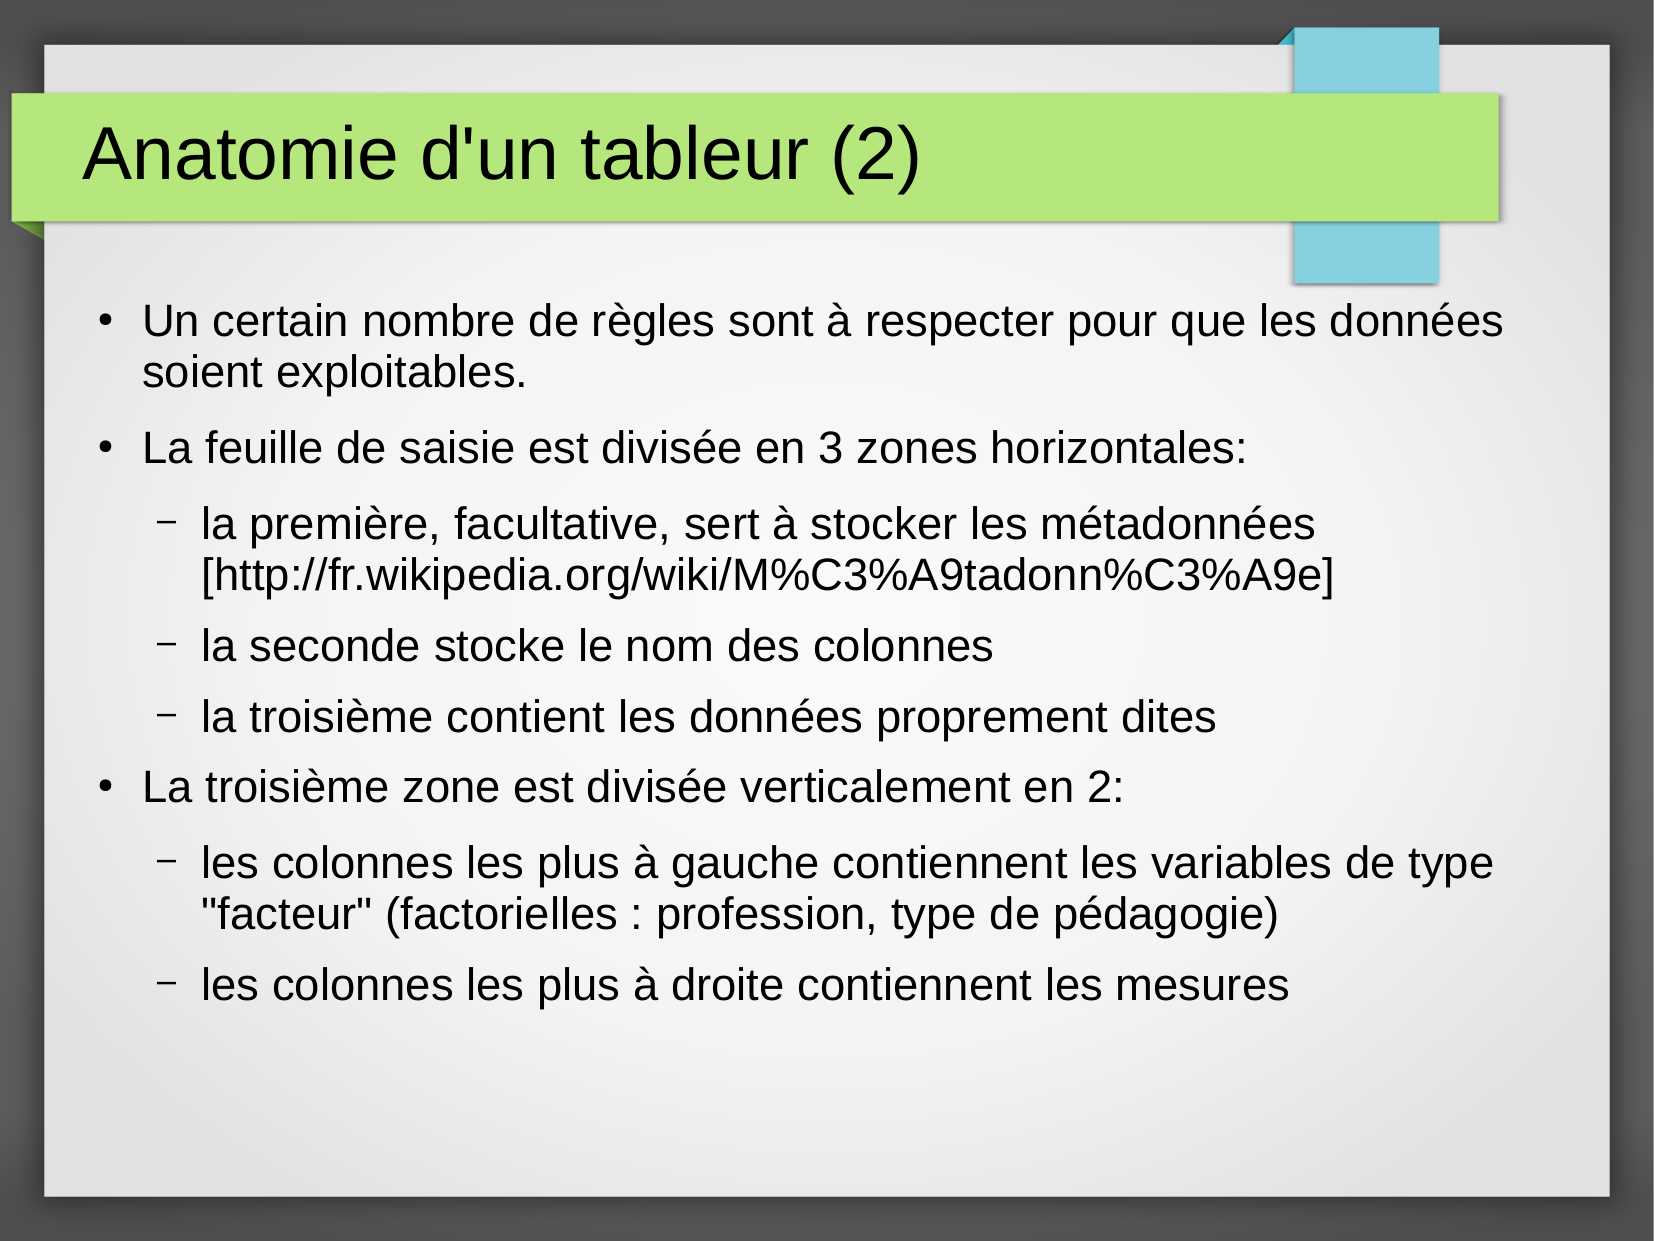

# Anatomie d'un tableur (2)
Un certain nombre de règles sont à respecter pour que les données soient exploitables.
La feuille de saisie est divisée en 3 zones horizontales:
la première, facultative, sert à stocker les métadonnées [http://fr.wikipedia.org/wiki/M%C3%A9tadonn%C3%A9e]
la seconde stocke le nom des colonnes
la troisième contient les données proprement dites
La troisième zone est divisée verticalement en 2:
les colonnes les plus à gauche contiennent les variables de type "facteur" (factorielles : profession, type de pédagogie)
les colonnes les plus à droite contiennent les mesures